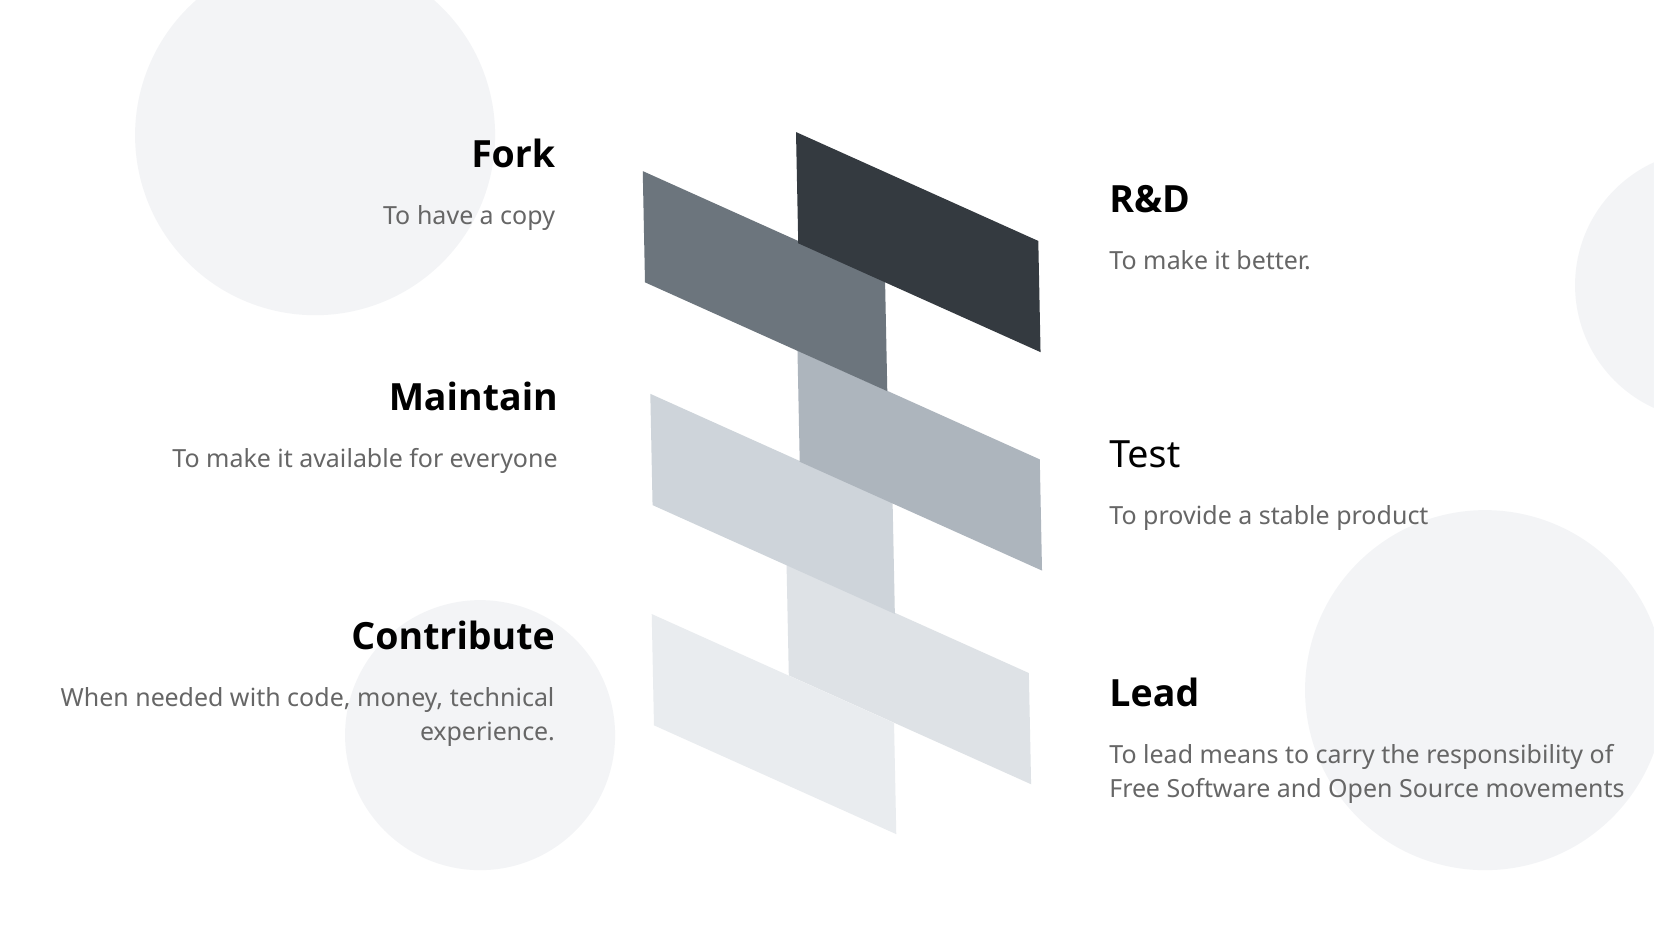

Fork
R&D
To have a copy
To make it better.
Maintain
Test
To make it available for everyone
To provide a stable product
Contribute
Lead
When needed with code, money, technical experience.
To lead means to carry the responsibility of Free Software and Open Source movements